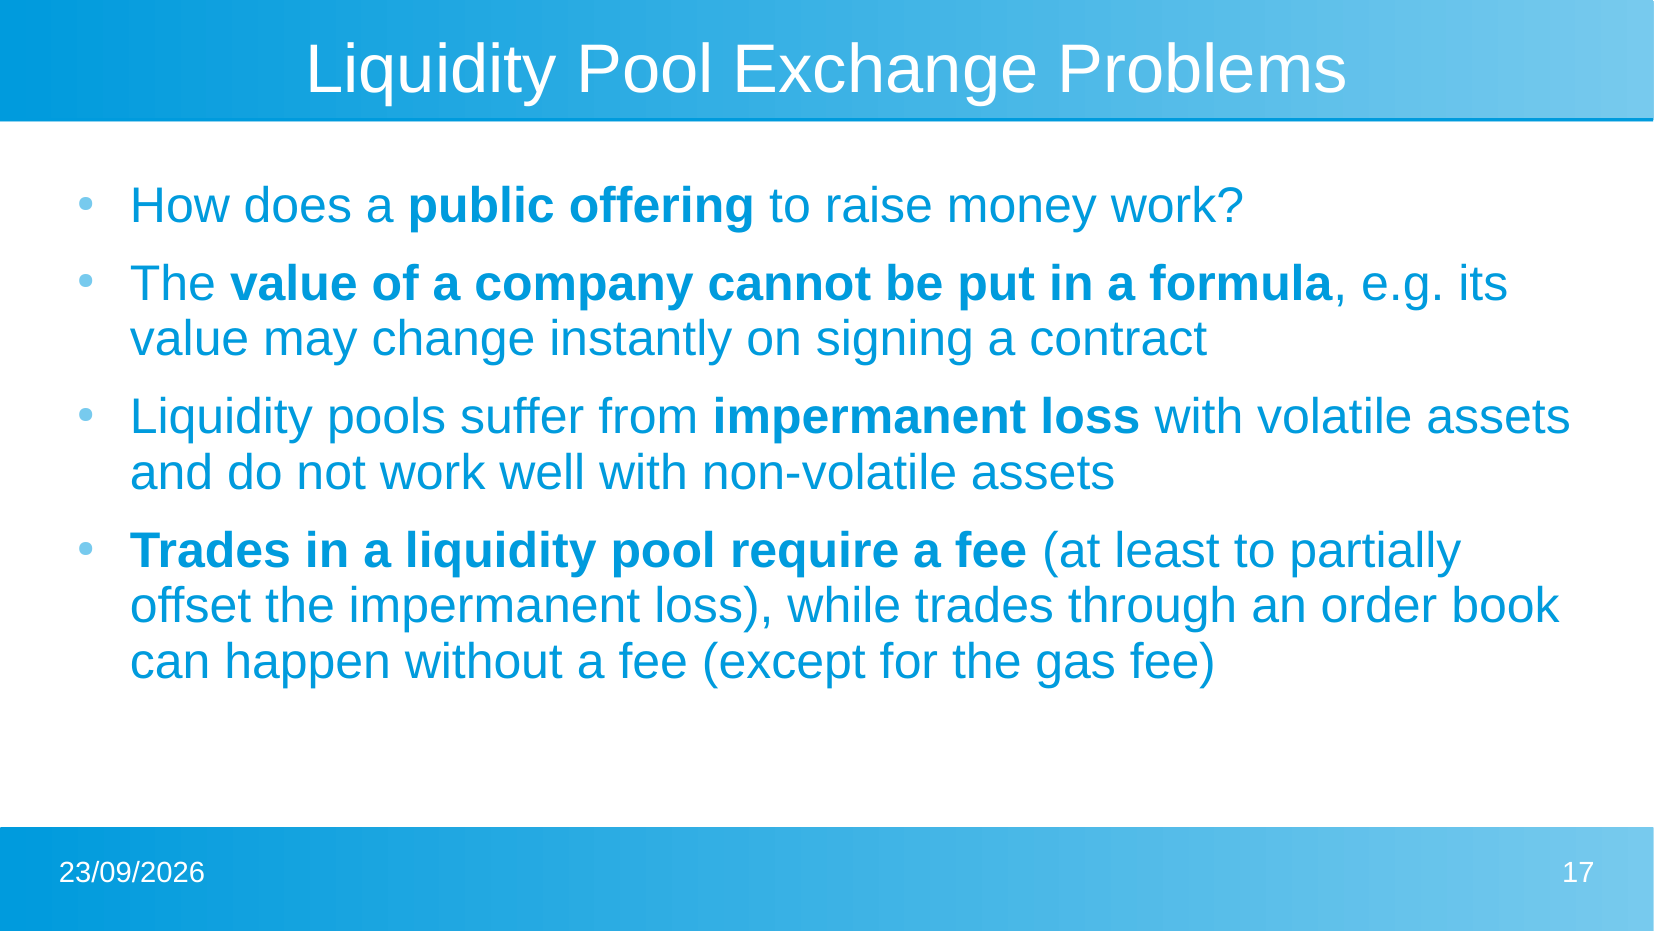

# Liquidity Pool Exchange Problems
How does a public offering to raise money work?
The value of a company cannot be put in a formula, e.g. its value may change instantly on signing a contract
Liquidity pools suffer from impermanent loss with volatile assets and do not work well with non-volatile assets
Trades in a liquidity pool require a fee (at least to partially offset the impermanent loss), while trades through an order book can happen without a fee (except for the gas fee)
17